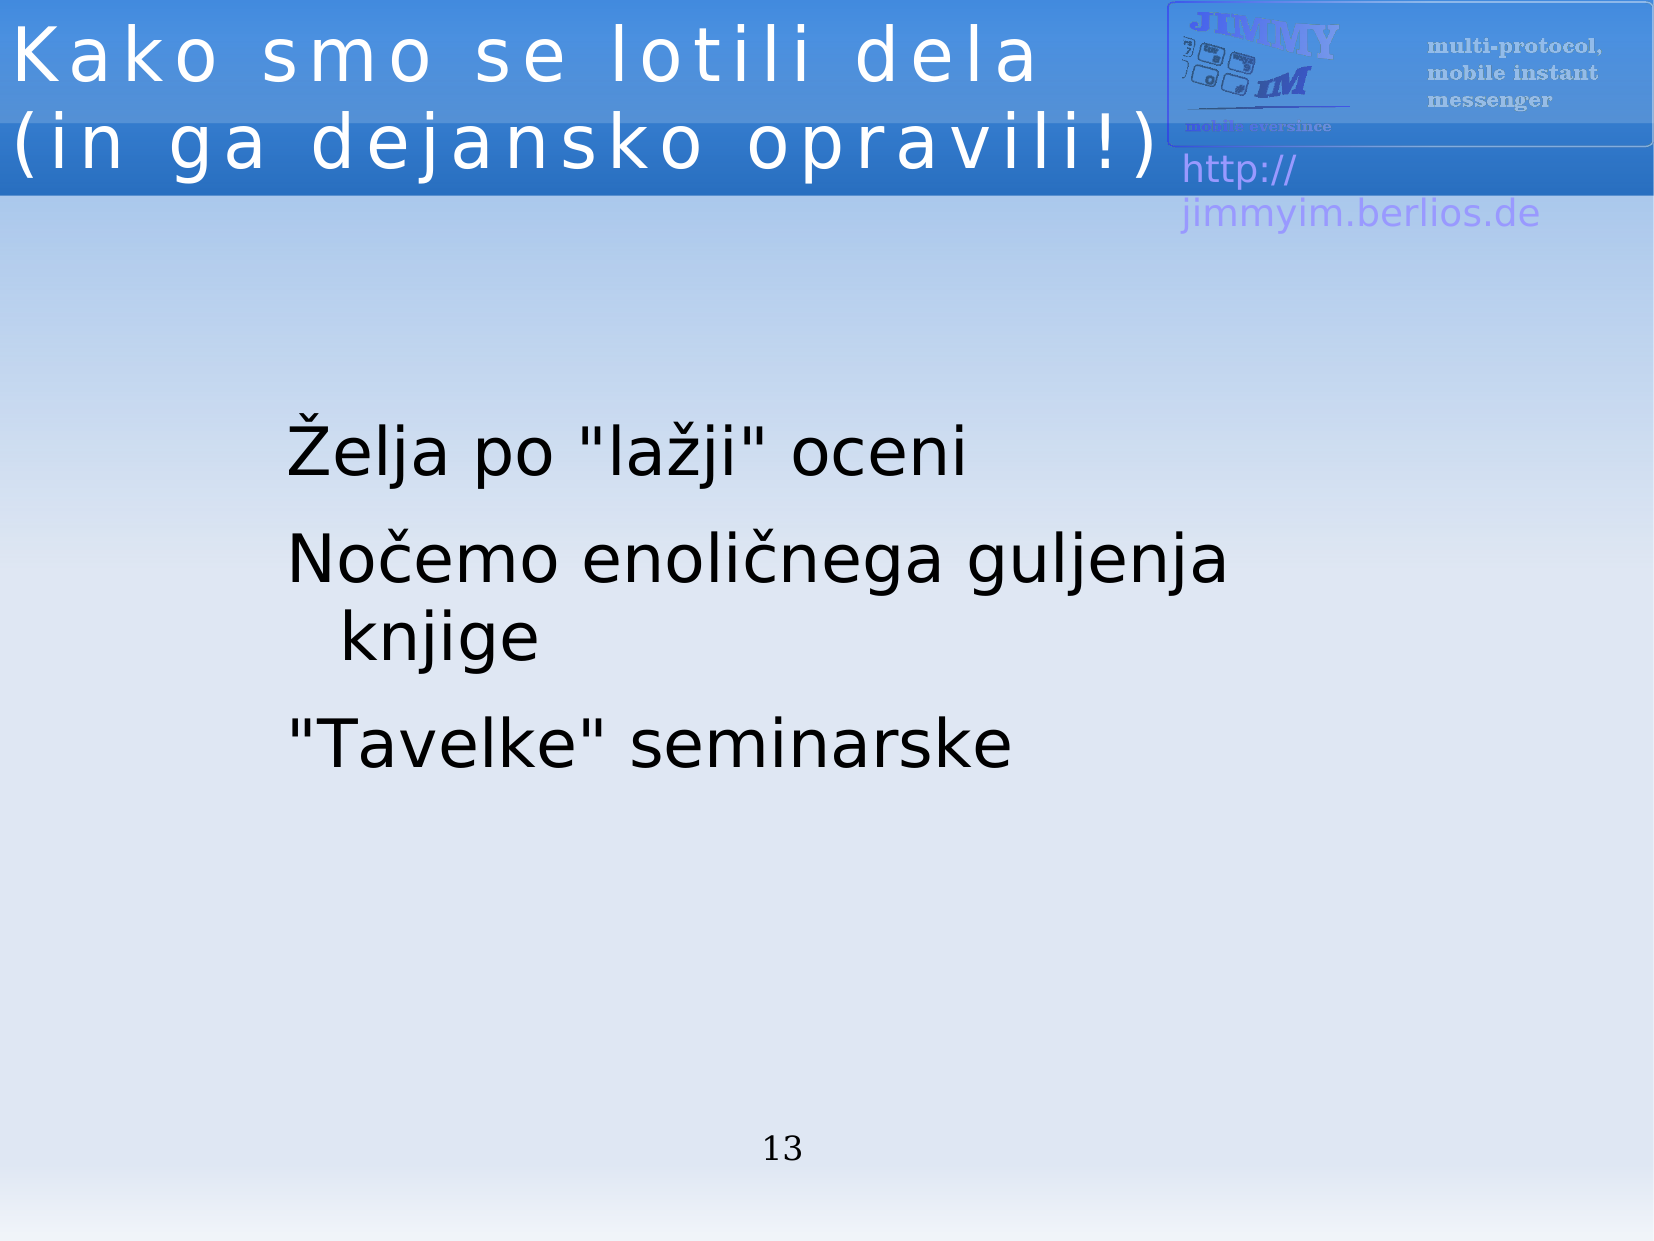

# Kako smo se lotili dela (in ga dejansko opravili!)
Želja po "lažji" oceni
Nočemo enoličnega guljenja knjige
"Tavelke" seminarske
13